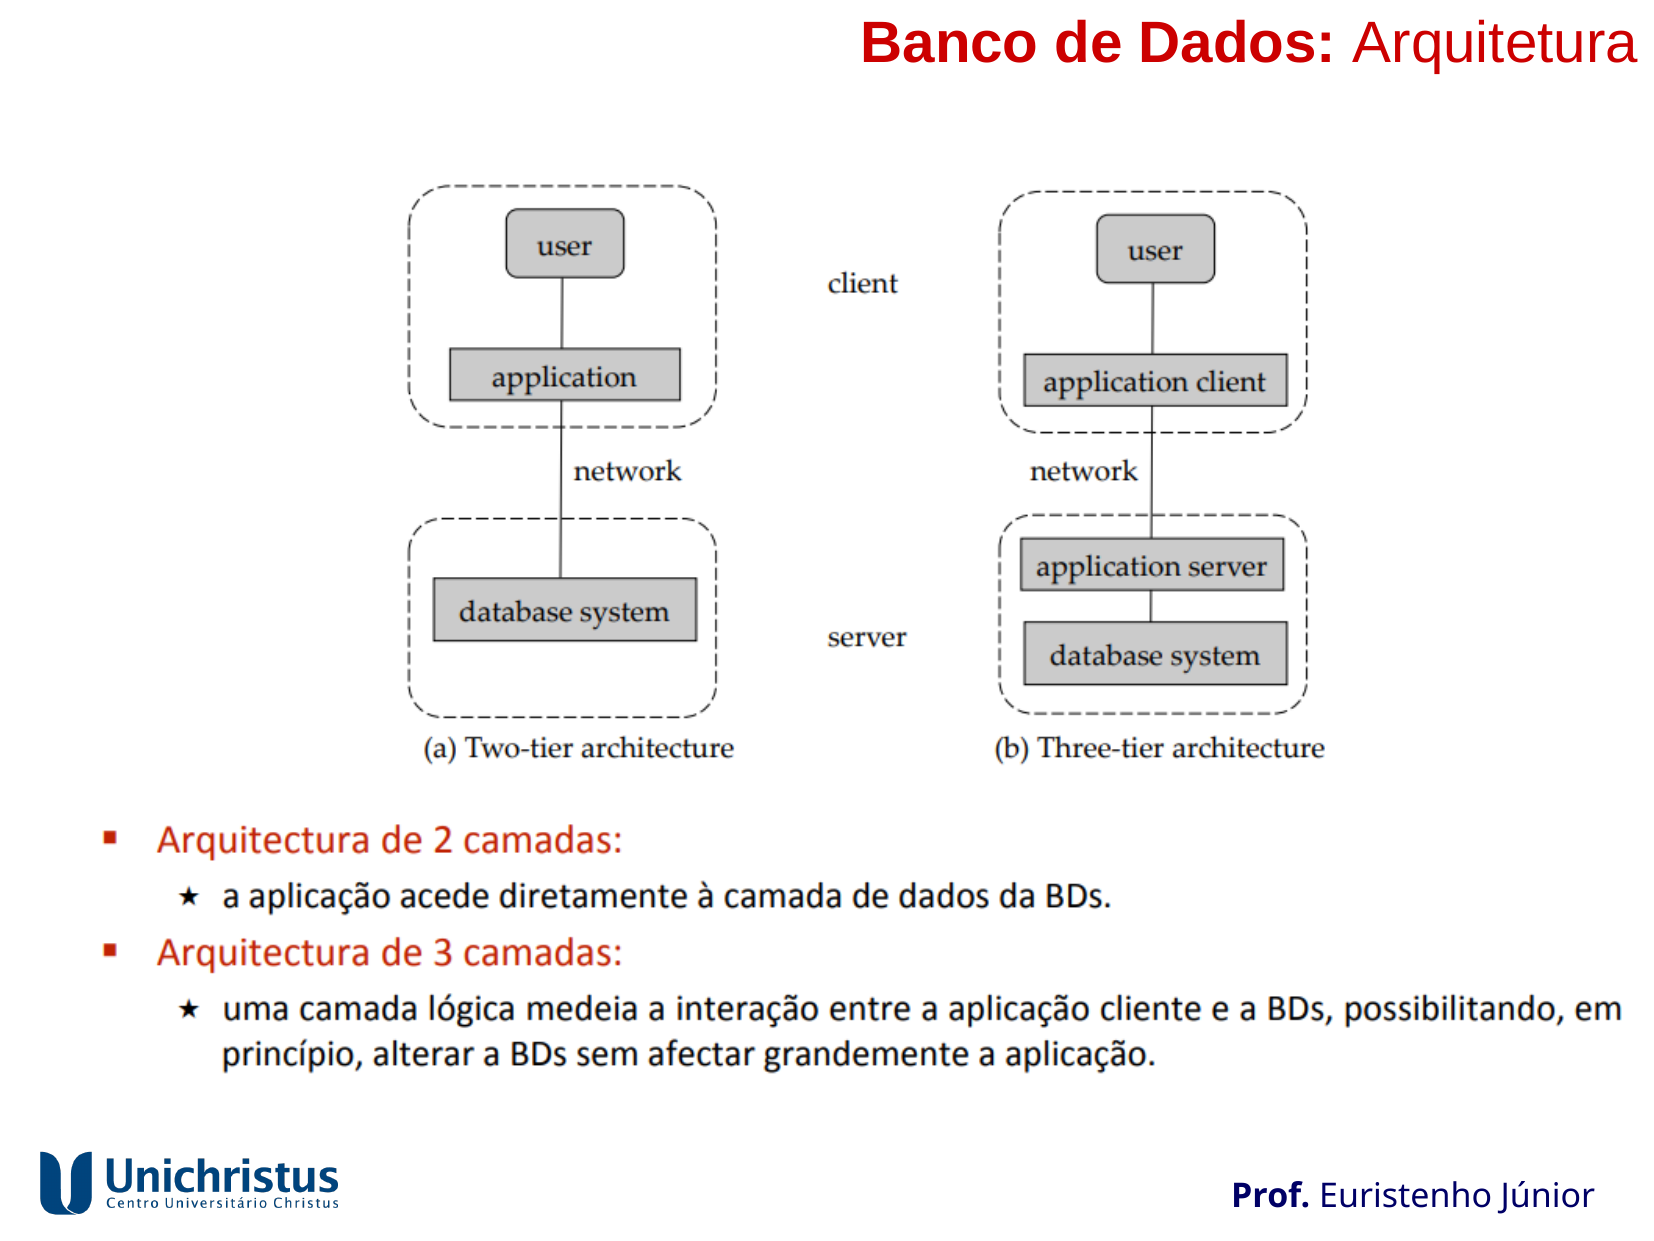

Banco de Dados: Arquitetura
Prof. Euristenho Júnior